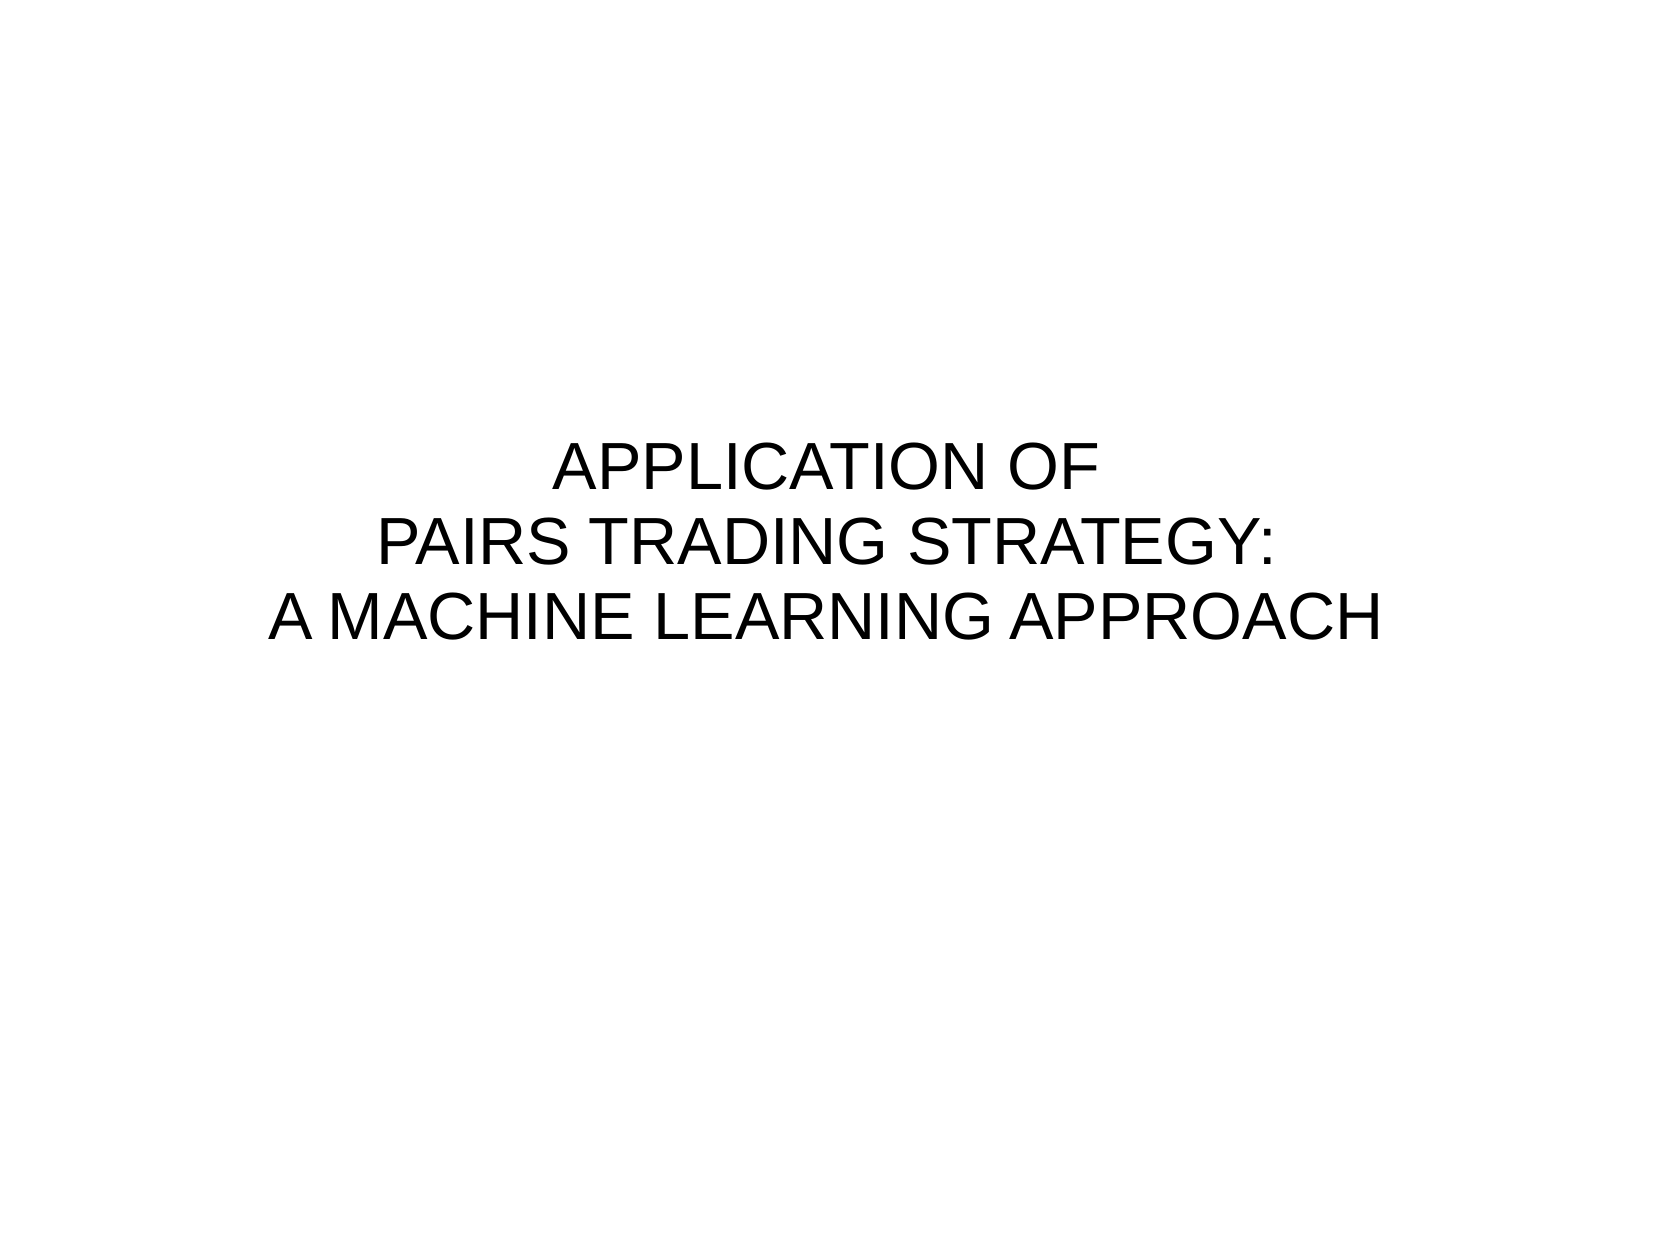

# APPLICATION OF
PAIRS TRADING STRATEGY:
A MACHINE LEARNING APPROACH